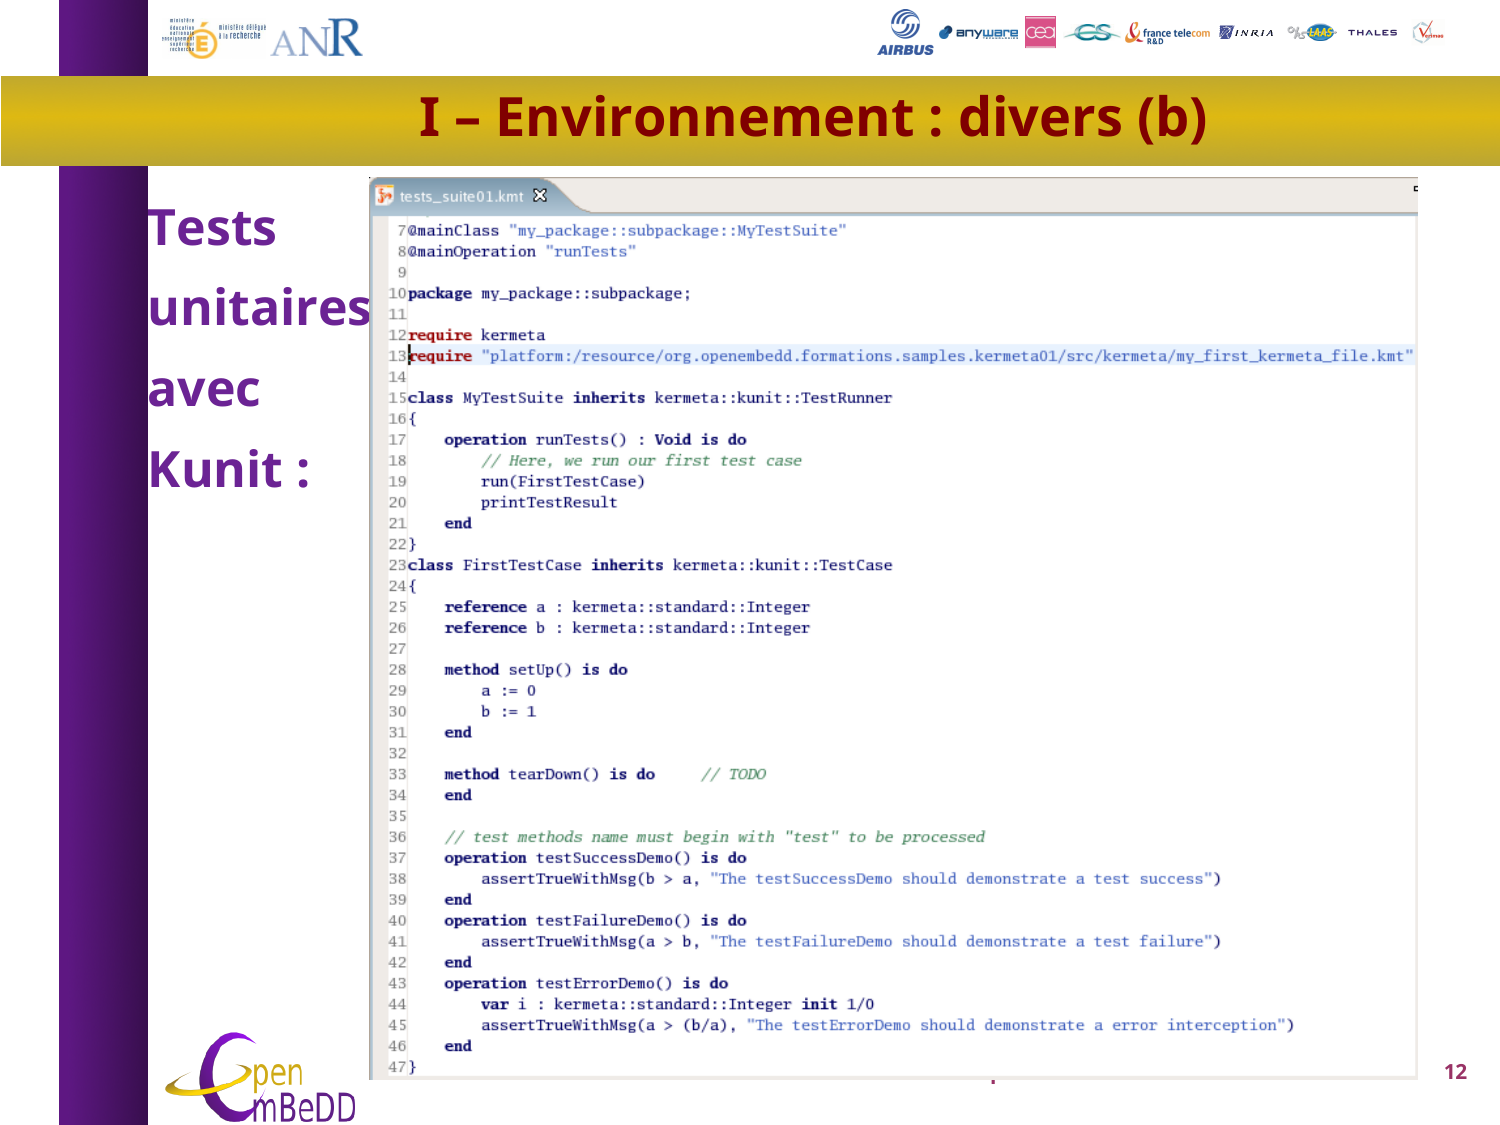

# I – Environnement : divers (b)
Tests
unitaires
avec
Kunit :
Pied de page
Pied de page fixe
12